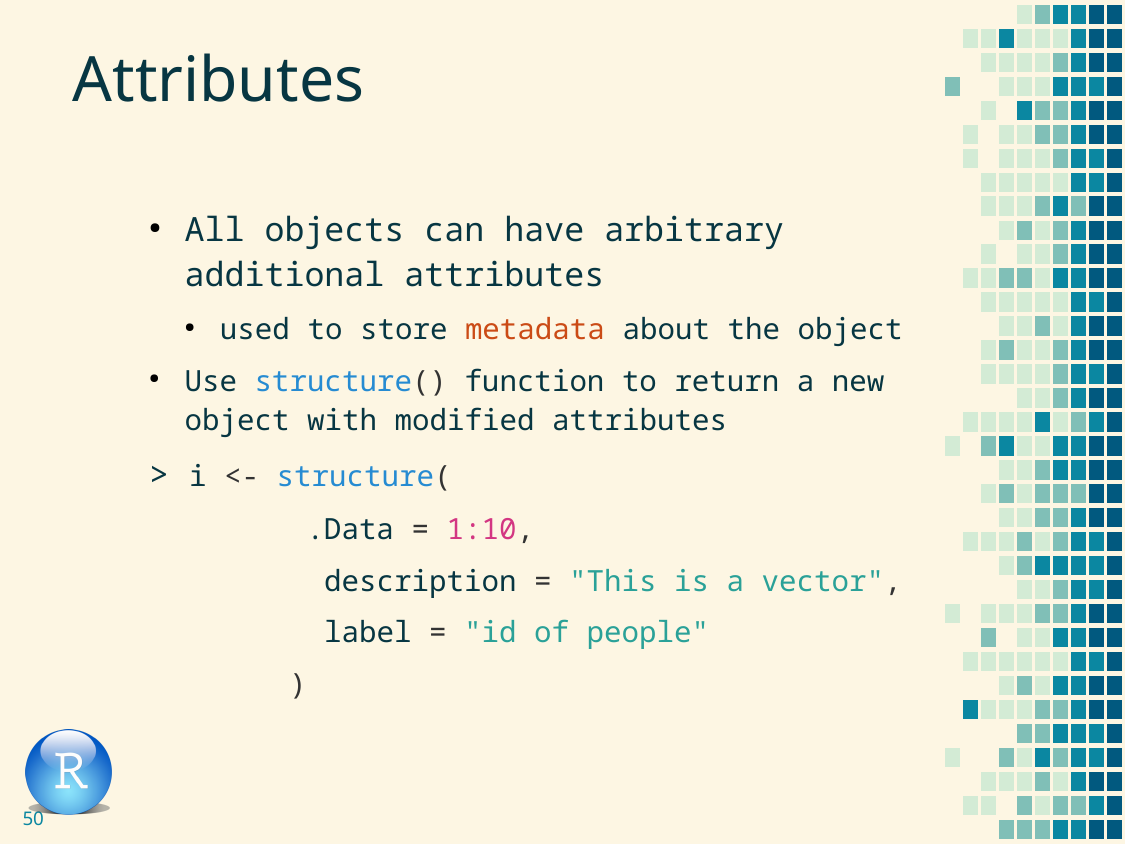

Attributes
All objects can have arbitrary additional attributes
used to store metadata about the object
Use structure() function to return a new object with modified attributes
> i <- structure(
 .Data = 1:10,
 description = "This is a vector",
 label = "id of people"
 )